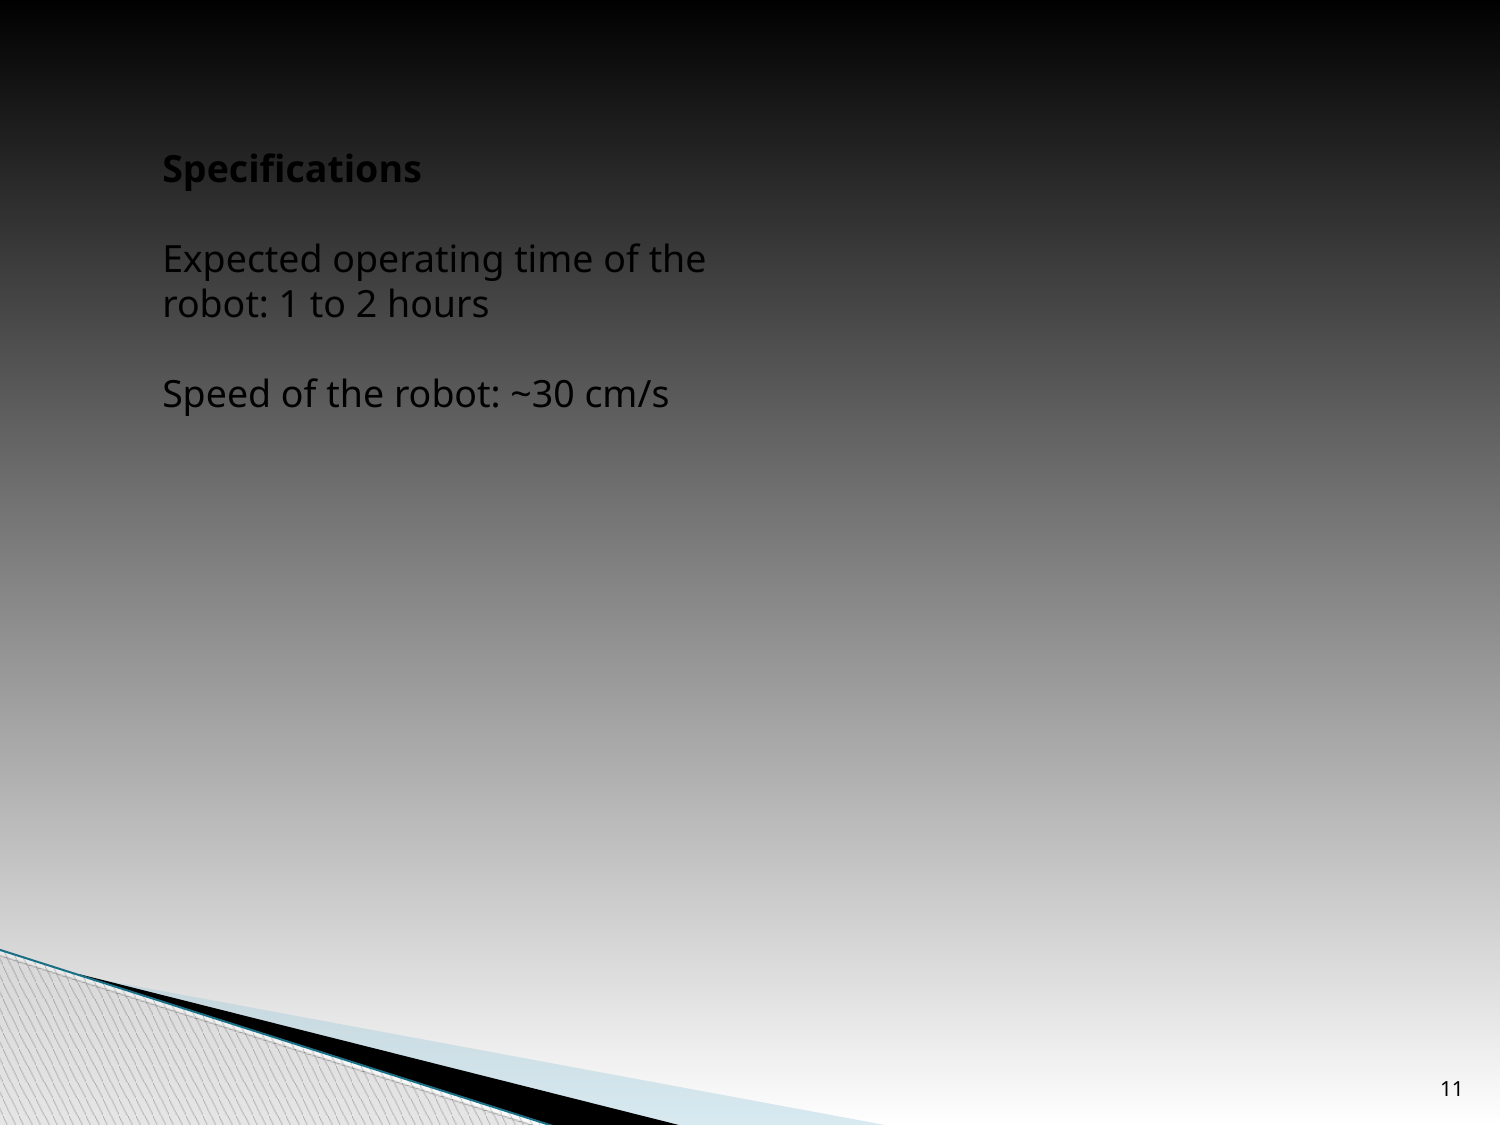

Specifications
Expected operating time of the robot: 1 to 2 hours
Speed of the robot: ~30 cm/s